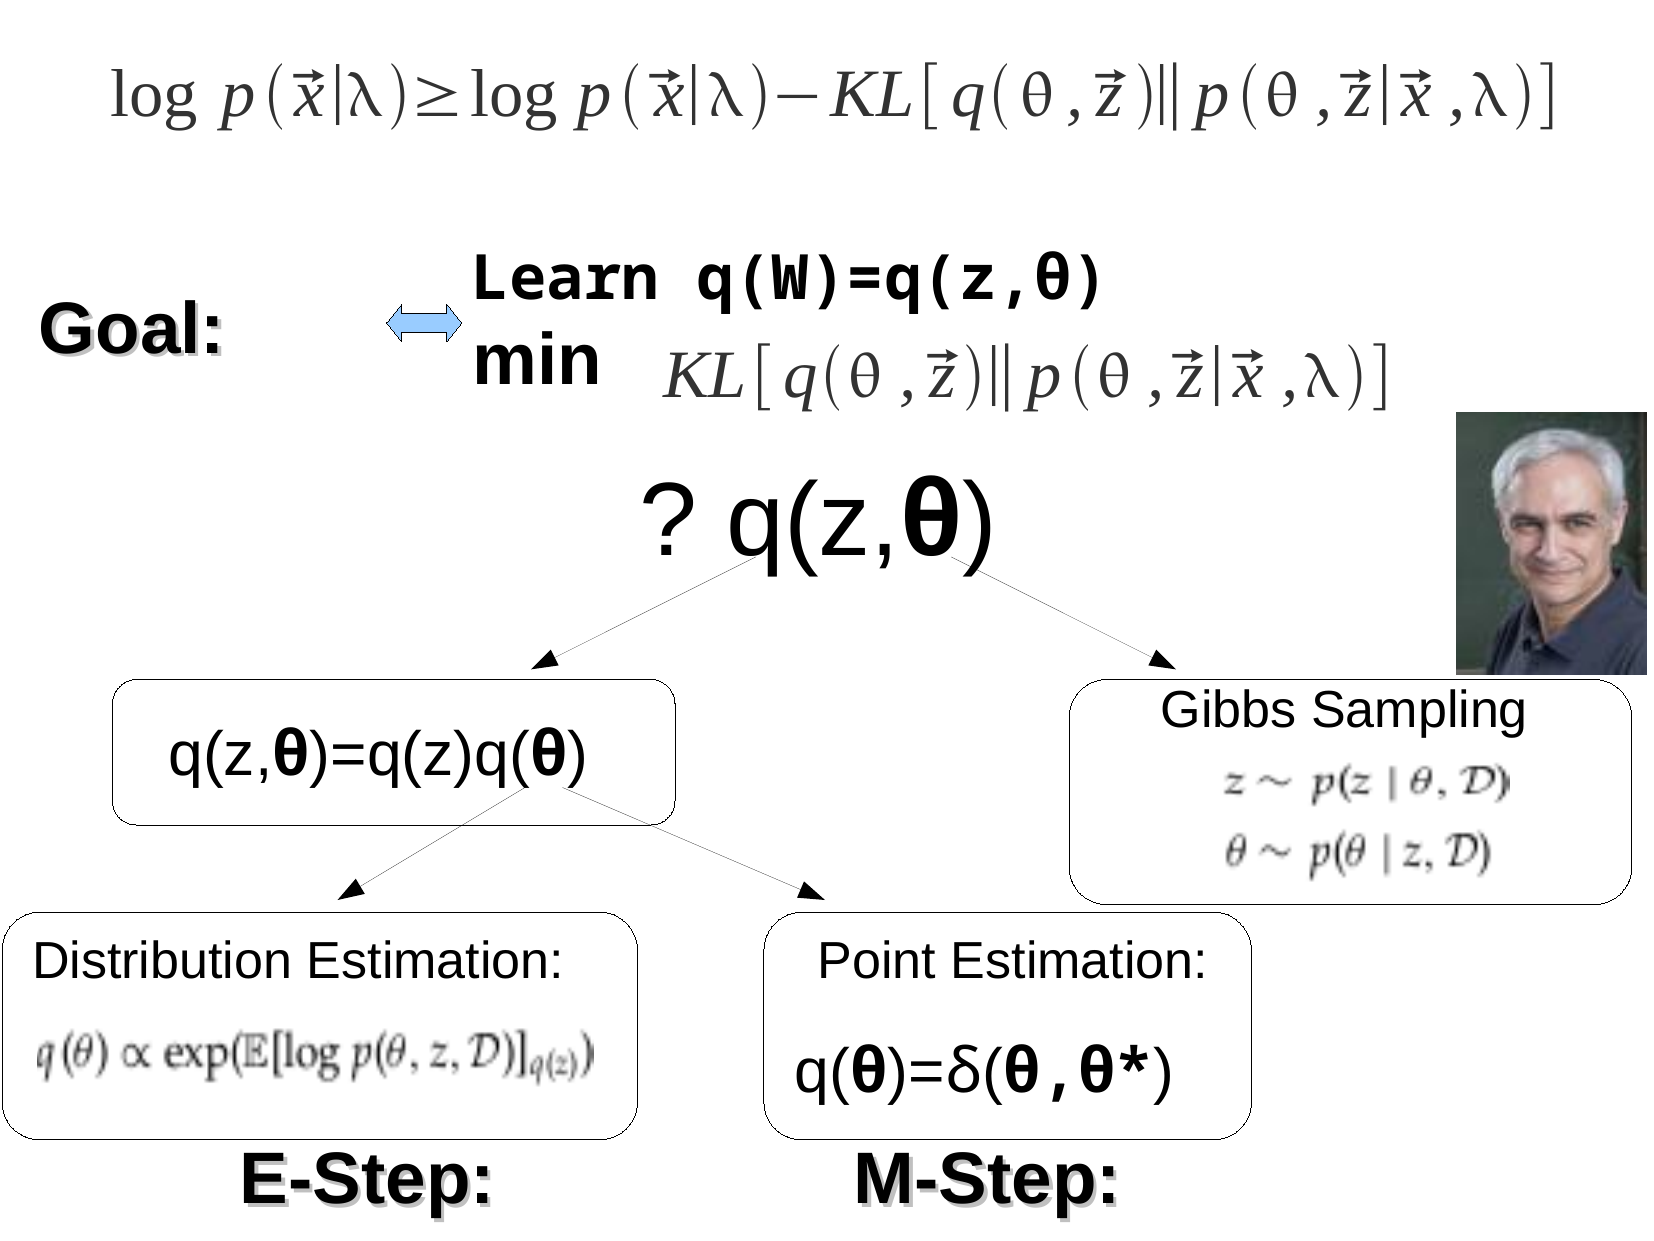

Learn q(W)=q(z,θ)
Goal:
min
? q(z,θ)
Gibbs Sampling
q(z,θ)=q(z)q(θ)
Point Estimation:
Distribution Estimation:
q(θ)=δ(θ,θ*)
E-Step:
M-Step: